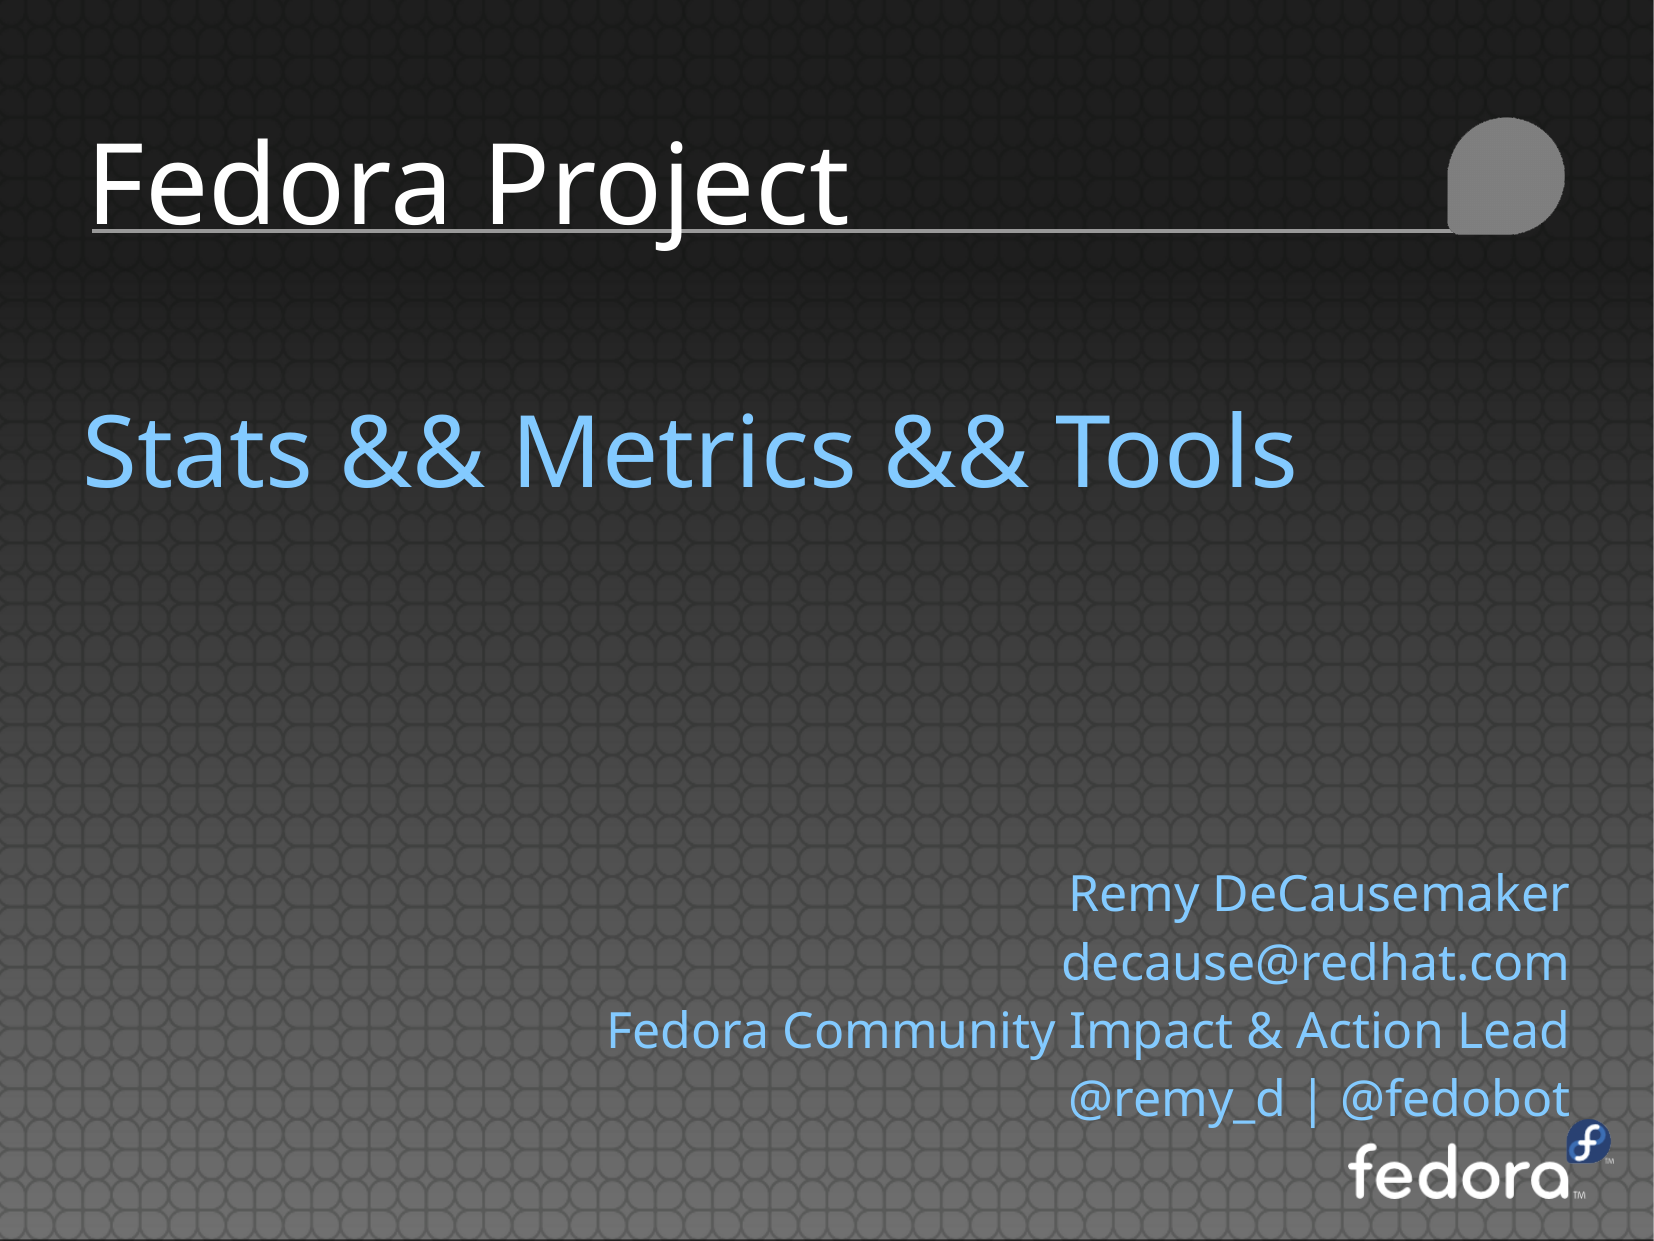

# Fedora Project
Stats && Metrics && Tools
Remy DeCausemaker
decause@redhat.com
Fedora Community Impact & Action Lead
@remy_d | @fedobot